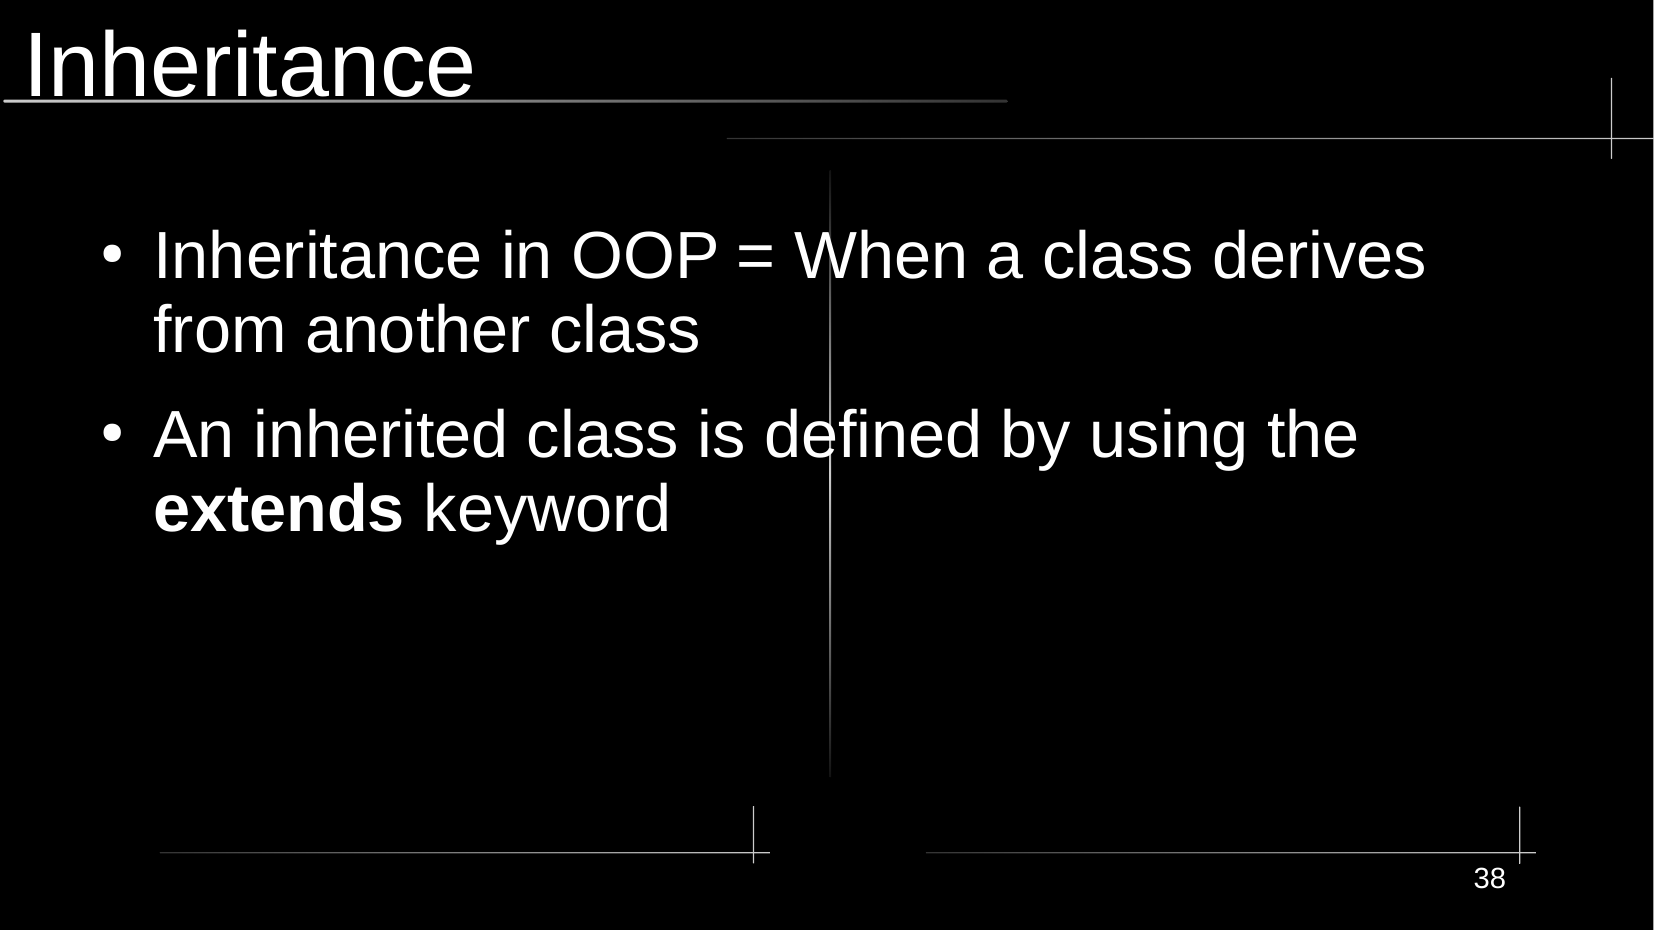

# Inheritance
Inheritance in OOP = When a class derives from another class
An inherited class is defined by using the extends keyword
38